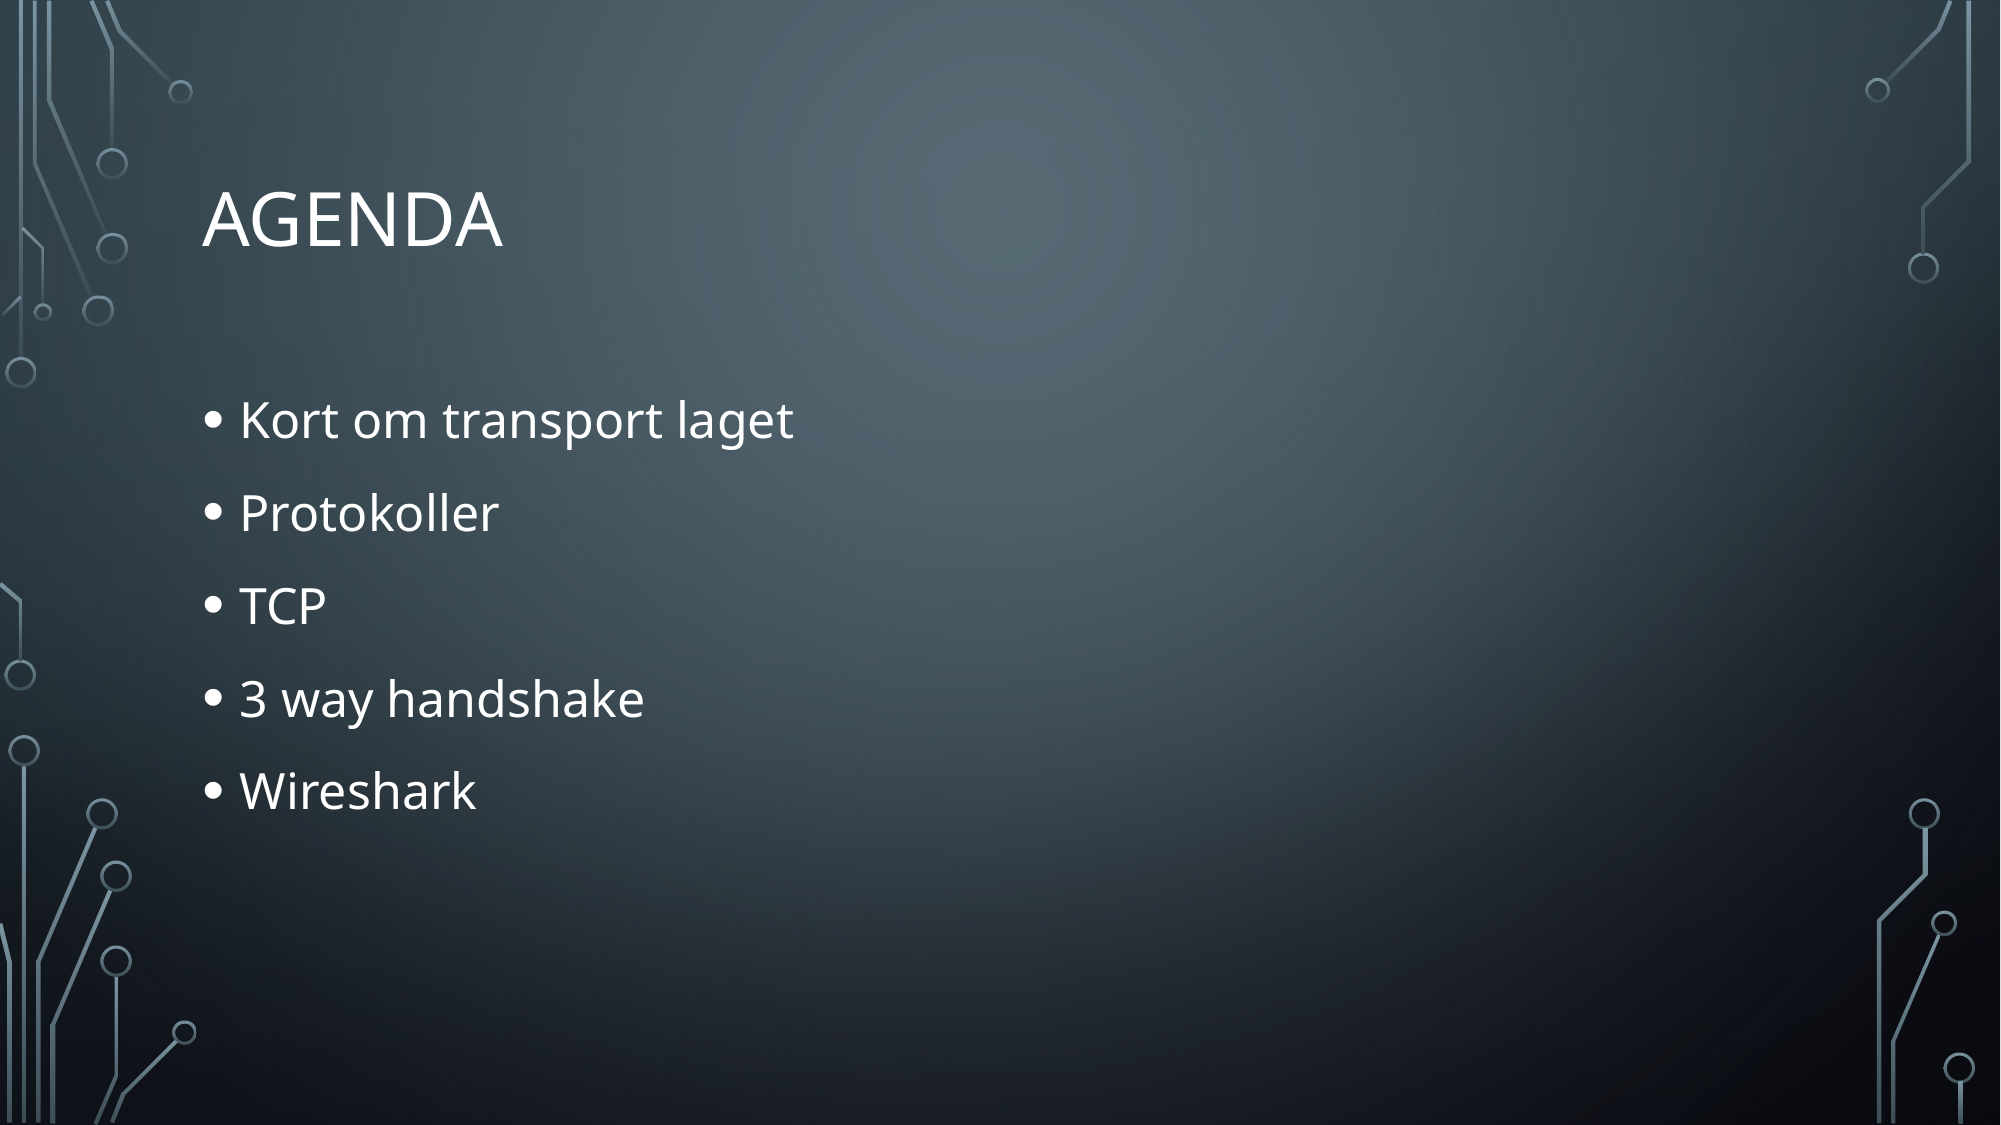

# Agenda
Kort om transport laget
Protokoller
TCP
3 way handshake
Wireshark